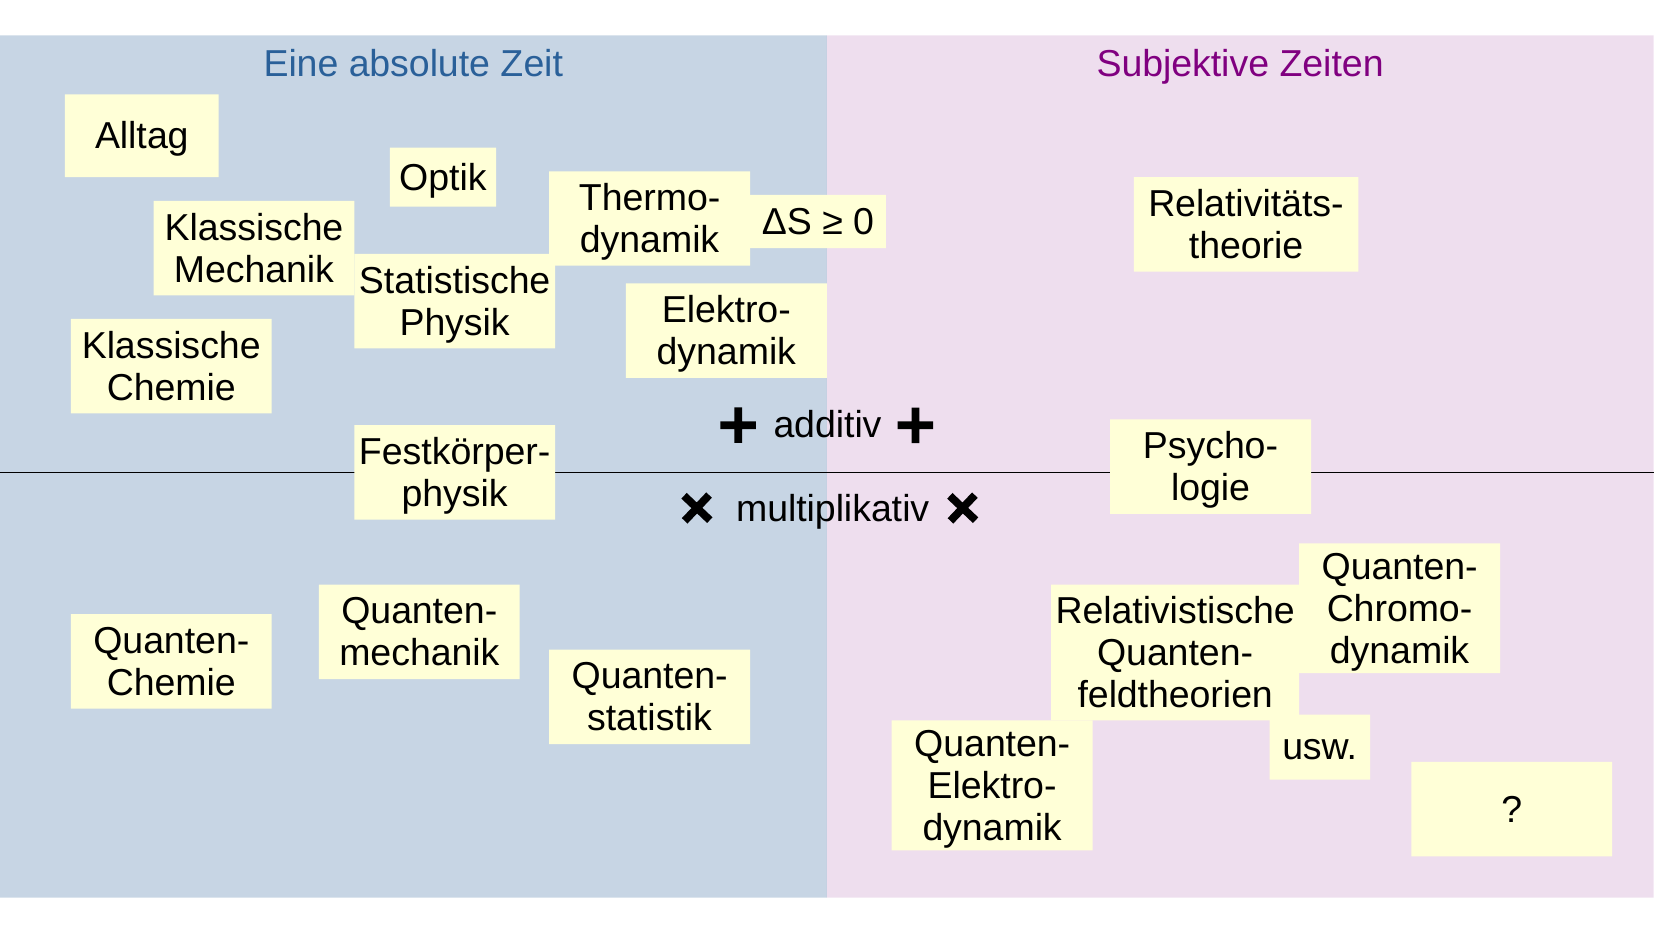

Eine absolute Zeit
Subjektive Zeiten
Alltag
Optik
Thermo-
dynamik
Relativitäts-
theorie
ΔS ≥ 0
Klassische
Mechanik
Statistische
Physik
Elektro-
dynamik
Klassische
Chemie
additiv
multiplikativ
Psycho-
logie
Festkörper-
physik
Quanten-
Chromo-
dynamik
Quanten-
mechanik
Relativistische
Quanten-
feldtheorien
Quanten-
Chemie
Quanten-
statistik
usw.
Quanten-
Elektro-
dynamik
?